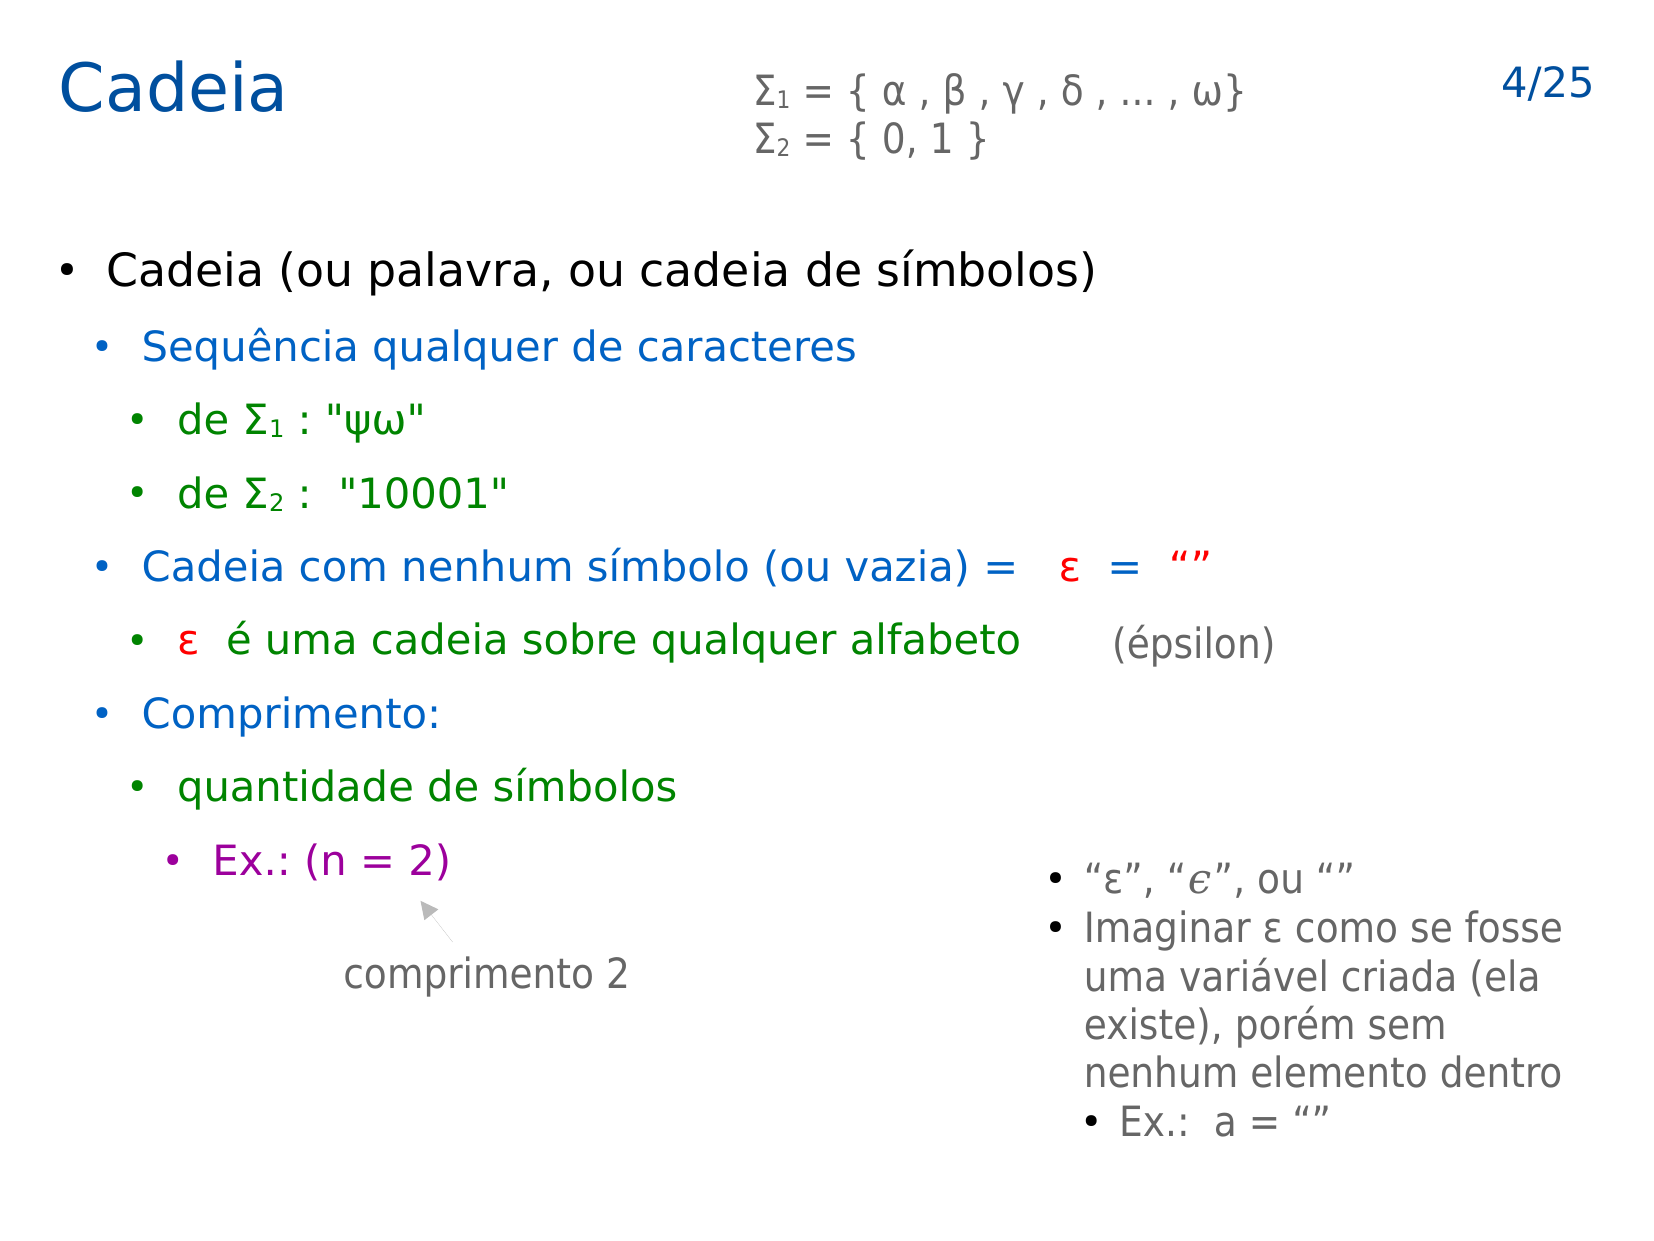

# Cadeia
Σ1 = { α , β , γ , δ , ... , ω}
Σ2 = { 0, 1 }
4
Cadeia (ou palavra, ou cadeia de símbolos)
Sequência qualquer de caracteres
de Σ1 : "ψω"
de Σ2 : "10001"
Cadeia com nenhum símbolo (ou vazia) = ε = “”
ε é uma cadeia sobre qualquer alfabeto
Comprimento:
quantidade de símbolos
Ex.: (n = 2)
(épsilon)
“ε”, “𝜖”, ou “”
Imaginar ε como se fosse uma variável criada (ela existe), porém sem nenhum elemento dentro
Ex.: a = “”
comprimento 2